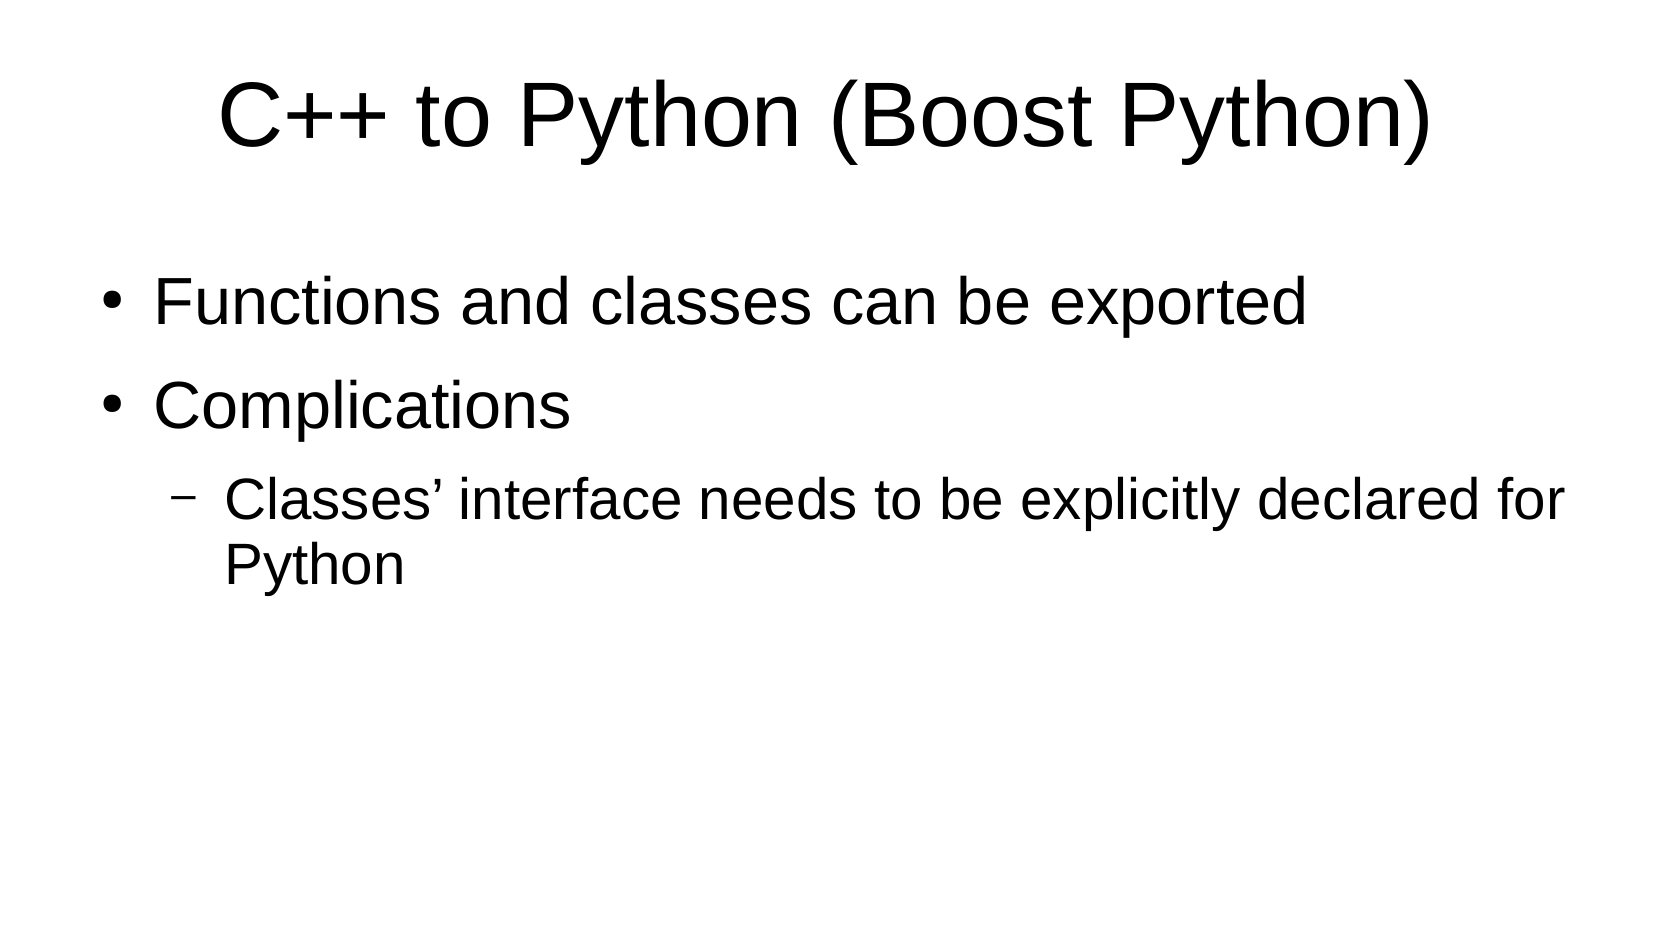

# C++ to Python (Boost Python)
Functions and classes can be exported
Complications
Classes’ interface needs to be explicitly declared for Python
Boost provides indexing suites for std::vector and std::map